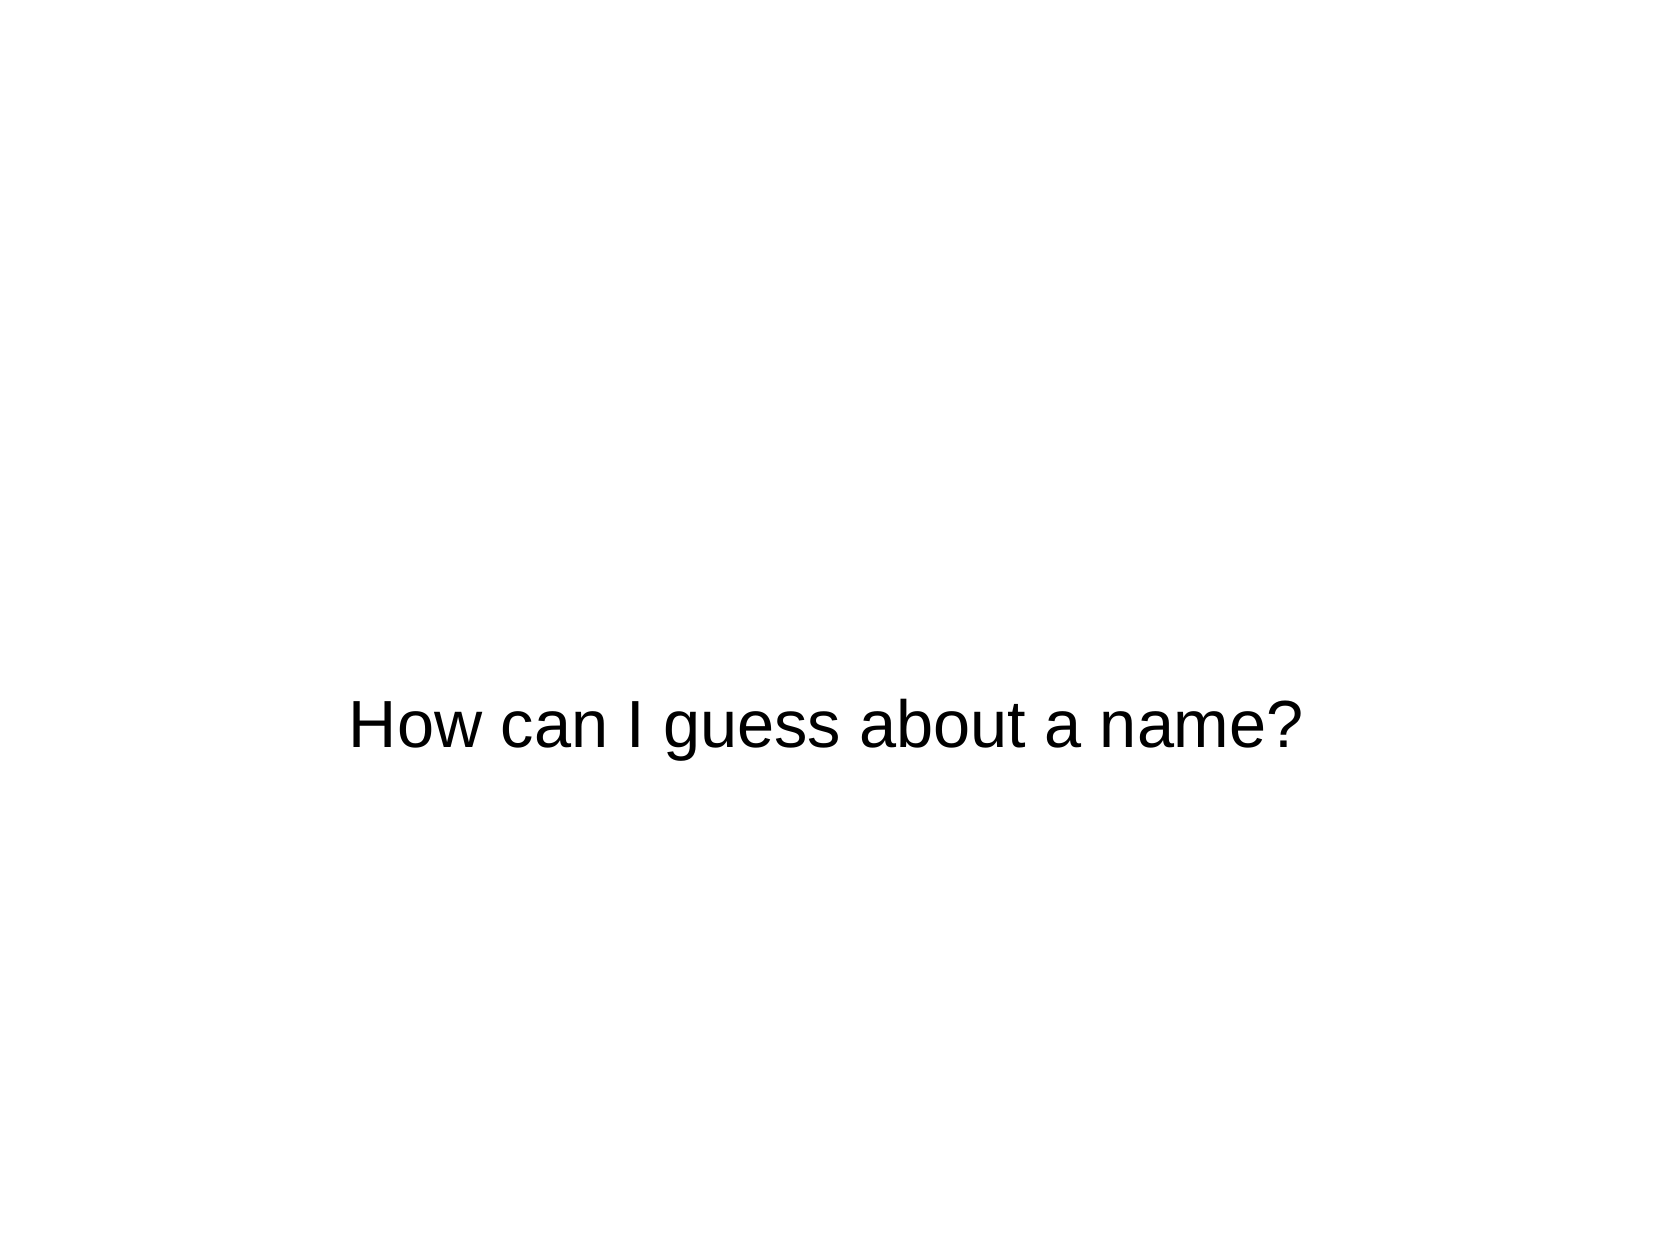

# How can I guess about a name?